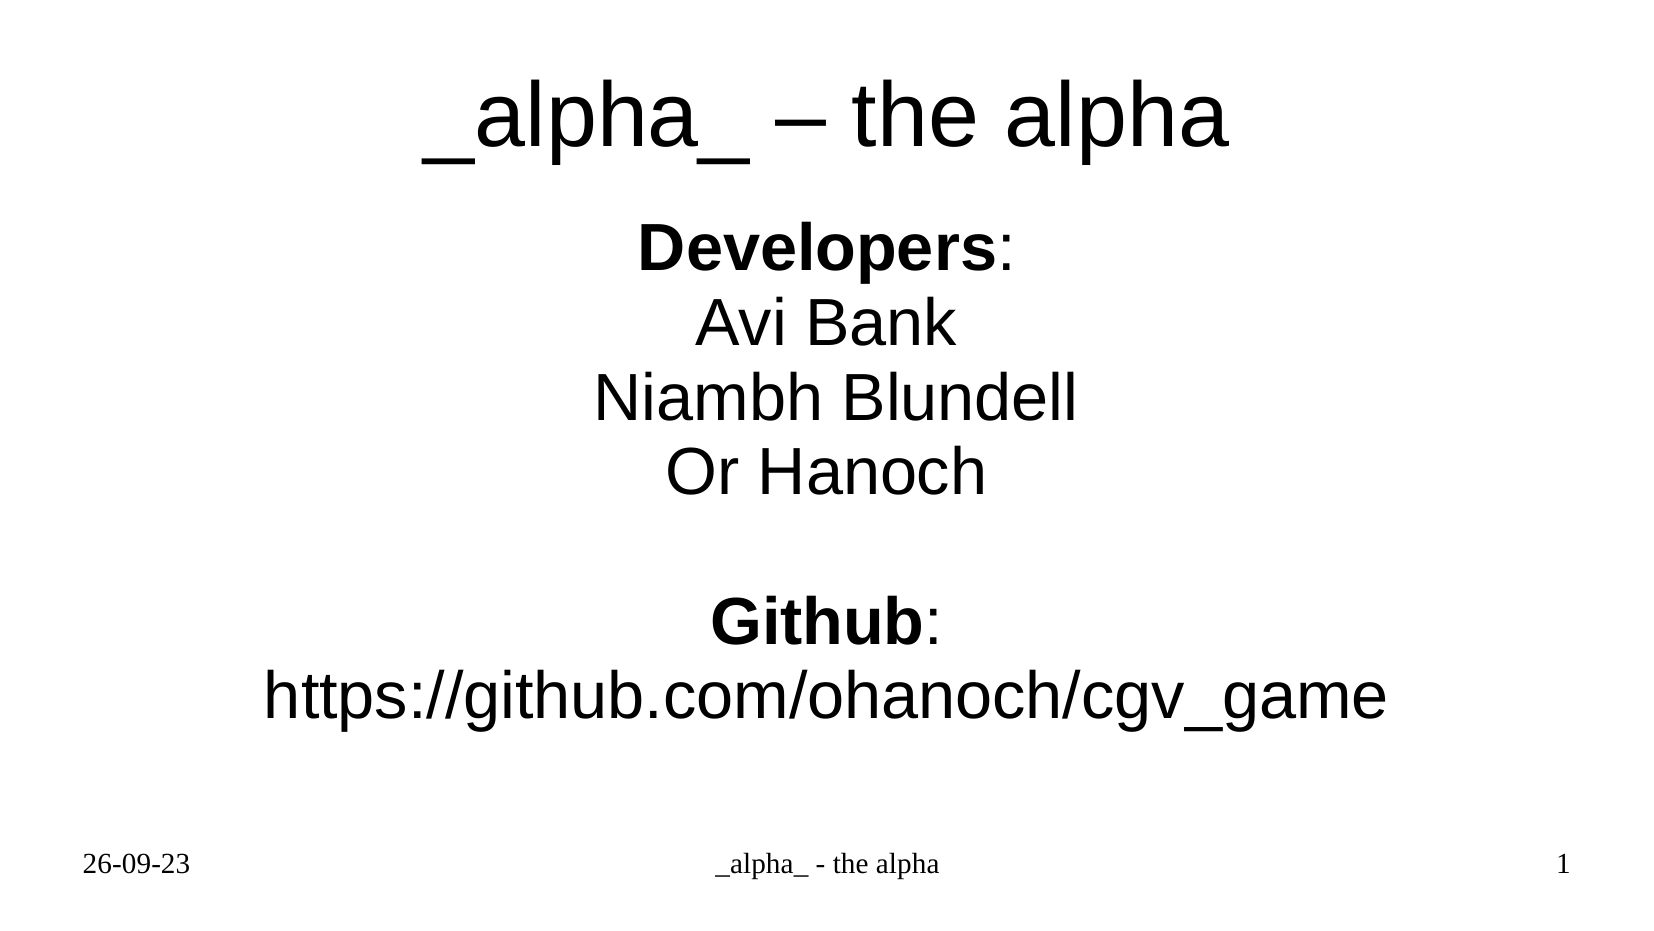

# _alpha_ – the alpha
Developers:
Avi Bank
 Niambh Blundell
Or Hanoch
Github:
https://github.com/ohanoch/cgv_game
_alpha_ - the alpha
1